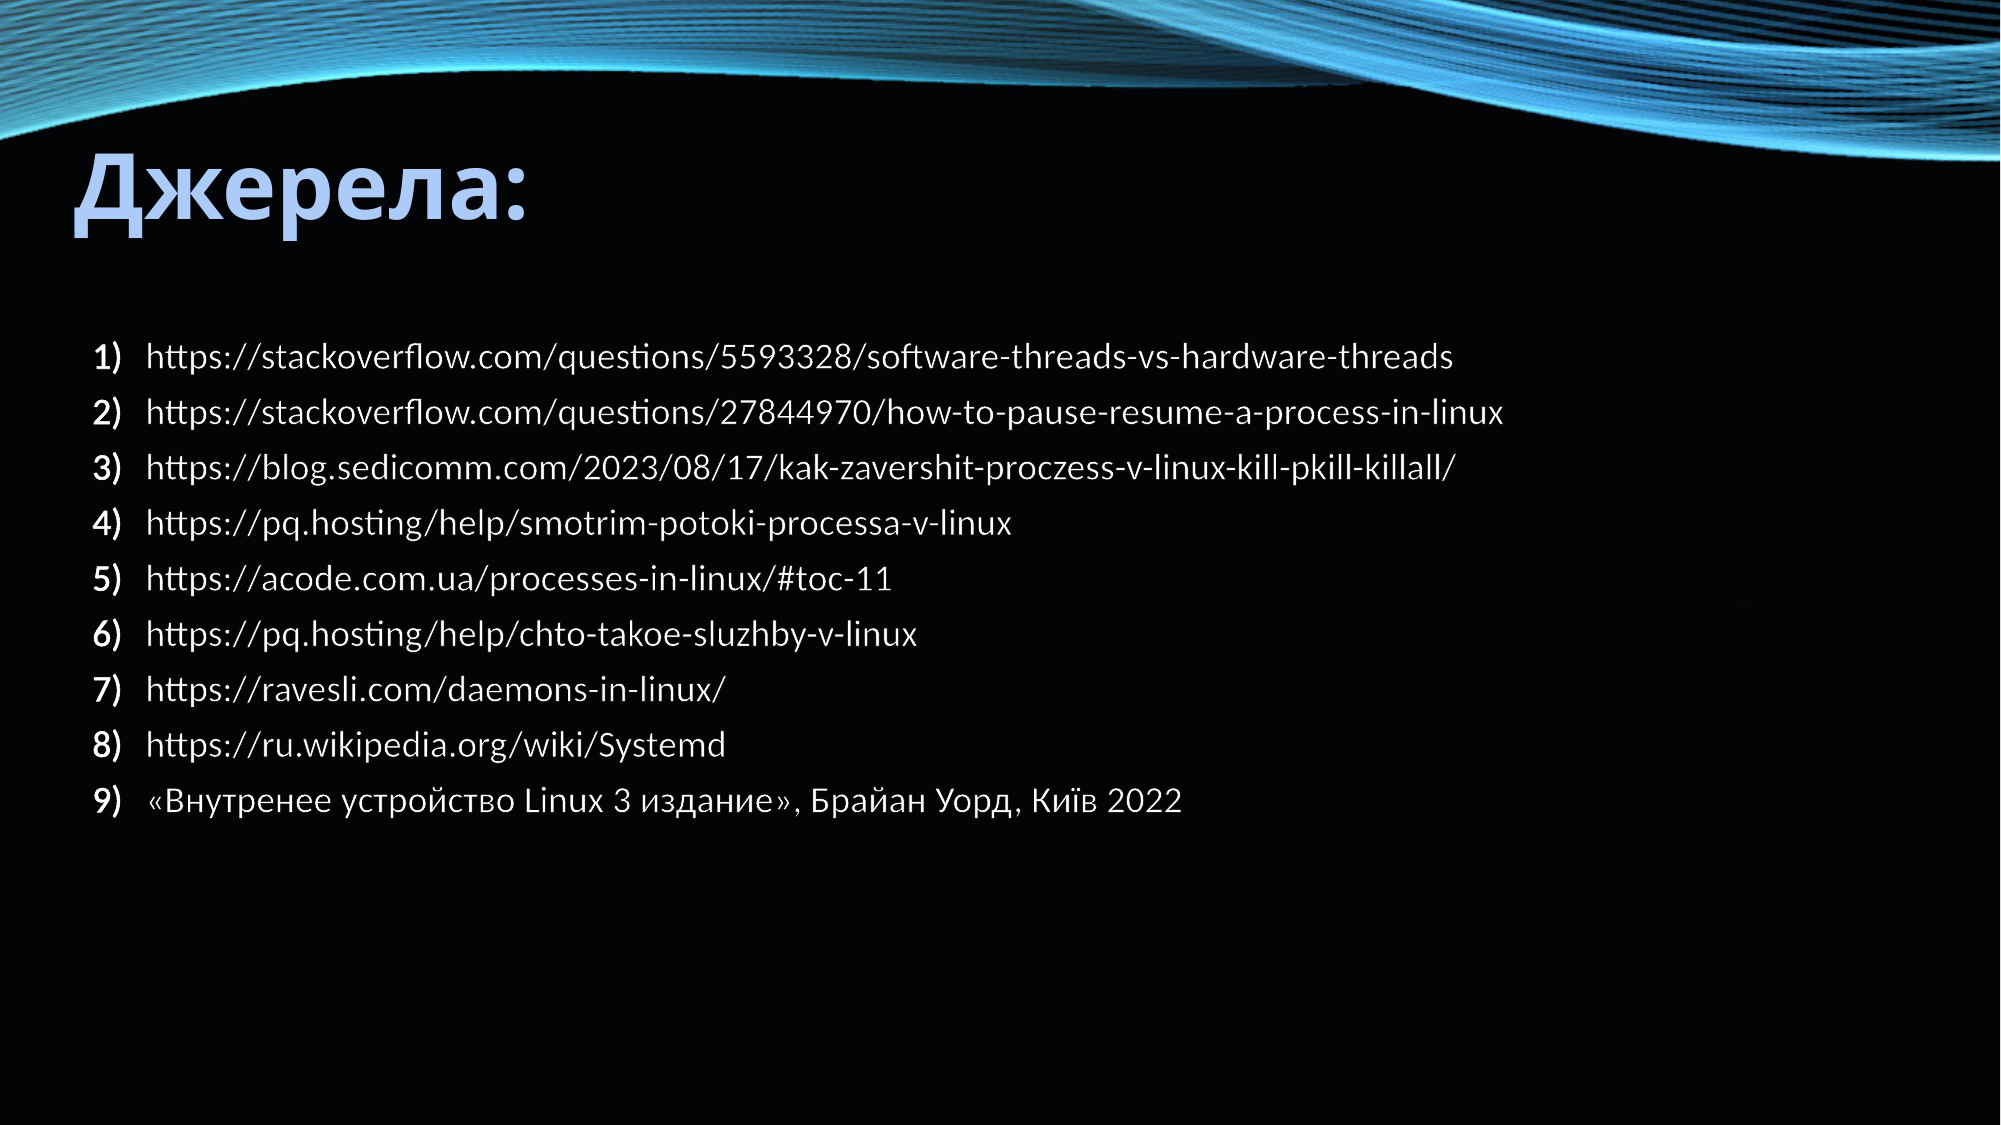

# Джерела:
https://stackoverflow.com/questions/5593328/software-threads-vs-hardware-threads
https://stackoverflow.com/questions/27844970/how-to-pause-resume-a-process-in-linux
https://blog.sedicomm.com/2023/08/17/kak-zavershit-proczess-v-linux-kill-pkill-killall/
https://pq.hosting/help/smotrim-potoki-processa-v-linux
https://acode.com.ua/processes-in-linux/#toc-11
https://pq.hosting/help/chto-takoe-sluzhby-v-linux
https://ravesli.com/daemons-in-linux/
https://ru.wikipedia.org/wiki/Systemd
«Внутренее устройство Linux 3 издание», Брайан Уорд, Київ 2022